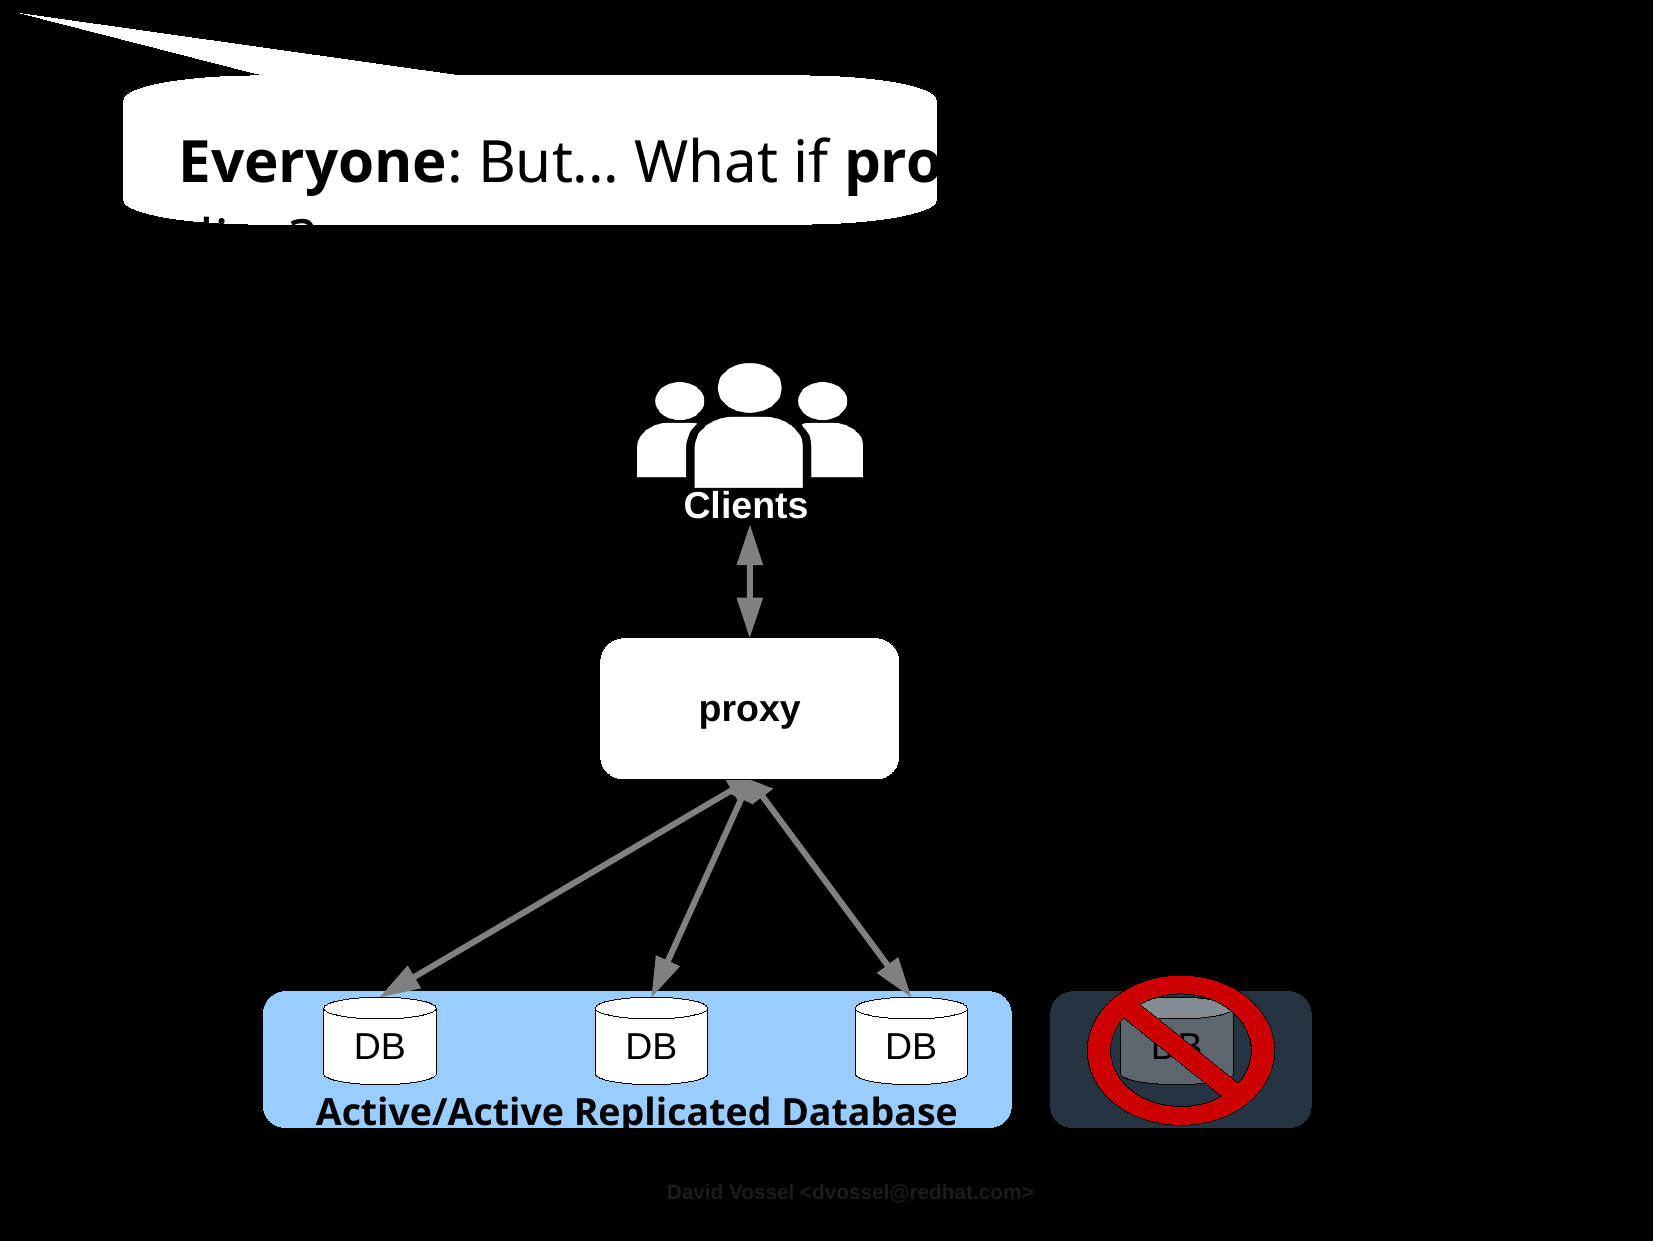

Everyone: But... What if proxy dies?
Clients
proxy
Active/Active Replicated Database
DB
DB
DB
DB